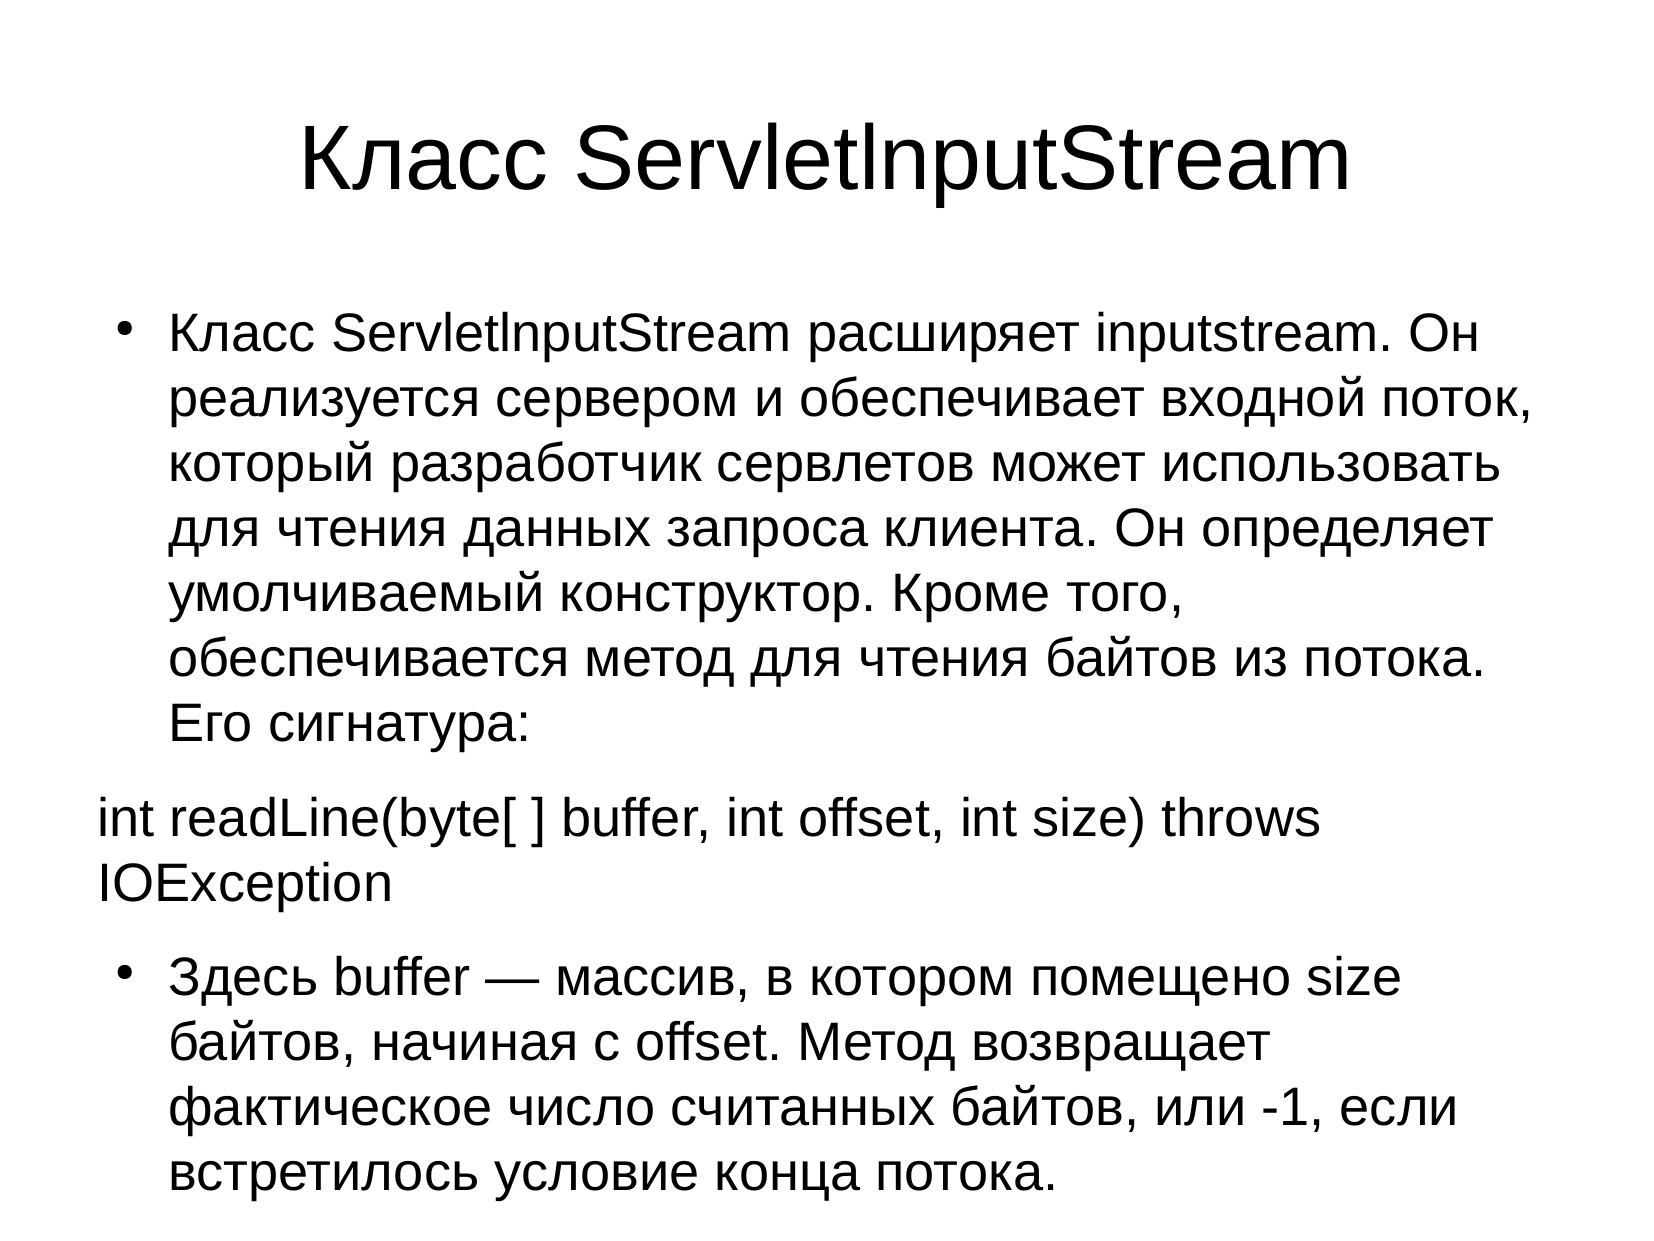

# Класс ServletlnputStream
Класс ServletlnputStream расширяет inputstream. Он реализуется сервером и обеспечивает входной поток, который разработчик сервлетов может использовать для чтения данных запроса клиента. Он определяет умолчиваемый конструктор. Кроме того, обеспечивается метод для чтения байтов из потока. Его сигнатура:
int readLine(byte[ ] buffer, int offset, int size) throws IOException
Здесь buffer — массив, в котором помещено size байтов, начиная с offset. Метод возвращает фактическое число считанных байтов, или -1, если встретилось условие конца потока.